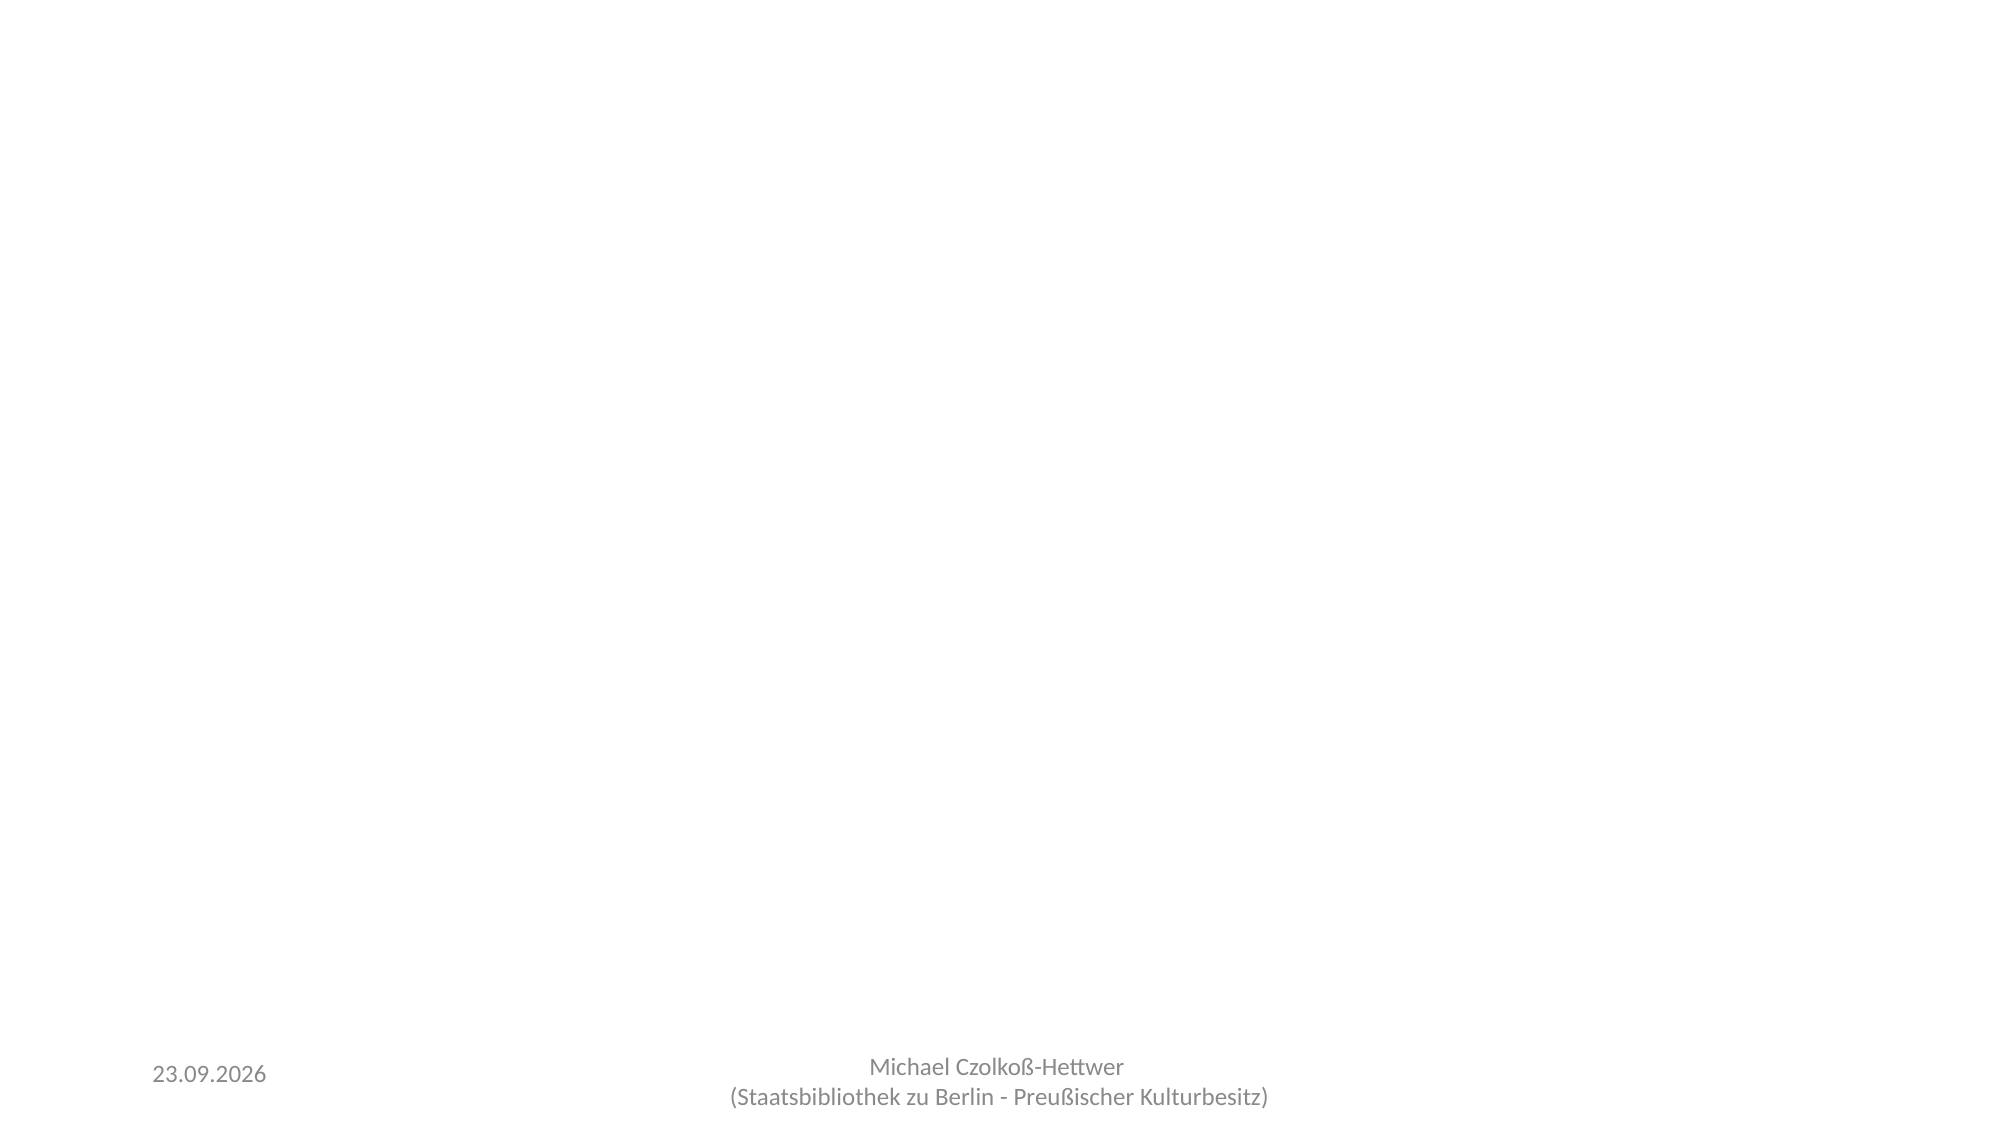

# Nachtrag: Rechtliche Aspekte des FDM I
Hintergrund: Die rechtlichen Rahmenbedingungen für das FDM, aber auch allgemein für die digitale Lehre und Forschung, sind derzeit in einem sehr dynamischen Wandel begriffen. Insofern gilt: selbst Publikationen zum Thema, die erst vor wenigen Jahren erschienen sind, sind oft bereits in mancherlei Hinsicht überholt.
Neben dem Urheberrecht berührt das Thema FDM unter anderem auch folgende Rechtsbereiche: Datenschutzrecht, Persönlichkeitsrecht, Datenbankschutzrecht, Zweitveröffentlichungsrecht …
(Einige) neuere zentrale Gesetzestexte:
Urheberrechts-Wissensgesellschafts-Gesetz (UrhWissG) – trat zum 01.03.2018 in Kraft und gilt zunächst für 5 Jahre
„DSM-Richtlinie“: Richtlinie (EU) 2019/790 (Urheberrecht im digitalen Binnenmarkt) – diese EU-Richtlinie muss bis Juni 2021 in nationales Recht umgesetzt werden
EU-Datenschutzgrundverordnung (DSGVO) – EU-Gesetz, seit Mai 2018 in Kraft
Wichtig für die „analoge“ wie auch die digitale Arbeit mit (und Veröffentlichung von) Archivquellen sind – je nach Träger des Archivs – das Bundesarchivgesetz bzw. die Landesarchivgesetze
Michael Czolkoß-Hettwer
(Staatsbibliothek zu Berlin - Preußischer Kulturbesitz)